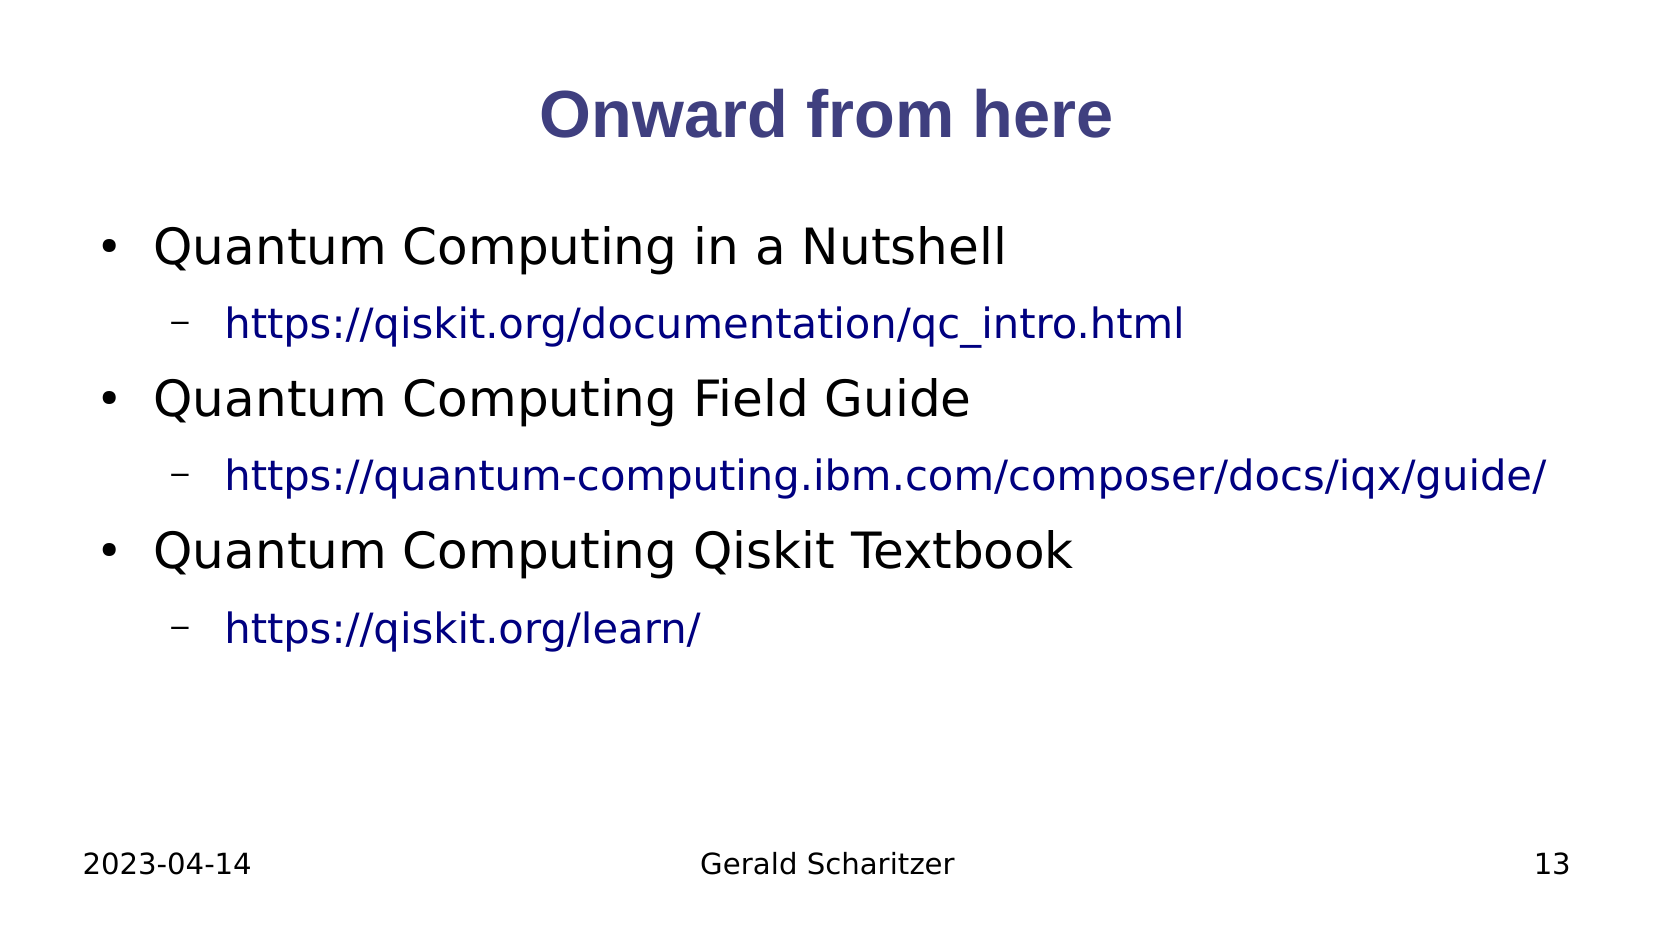

# Onward from here
Quantum Computing in a Nutshell
https://qiskit.org/documentation/qc_intro.html
Quantum Computing Field Guide
https://quantum-computing.ibm.com/composer/docs/iqx/guide/
Quantum Computing Qiskit Textbook
https://qiskit.org/learn/
2023-04-14
Gerald Scharitzer
13